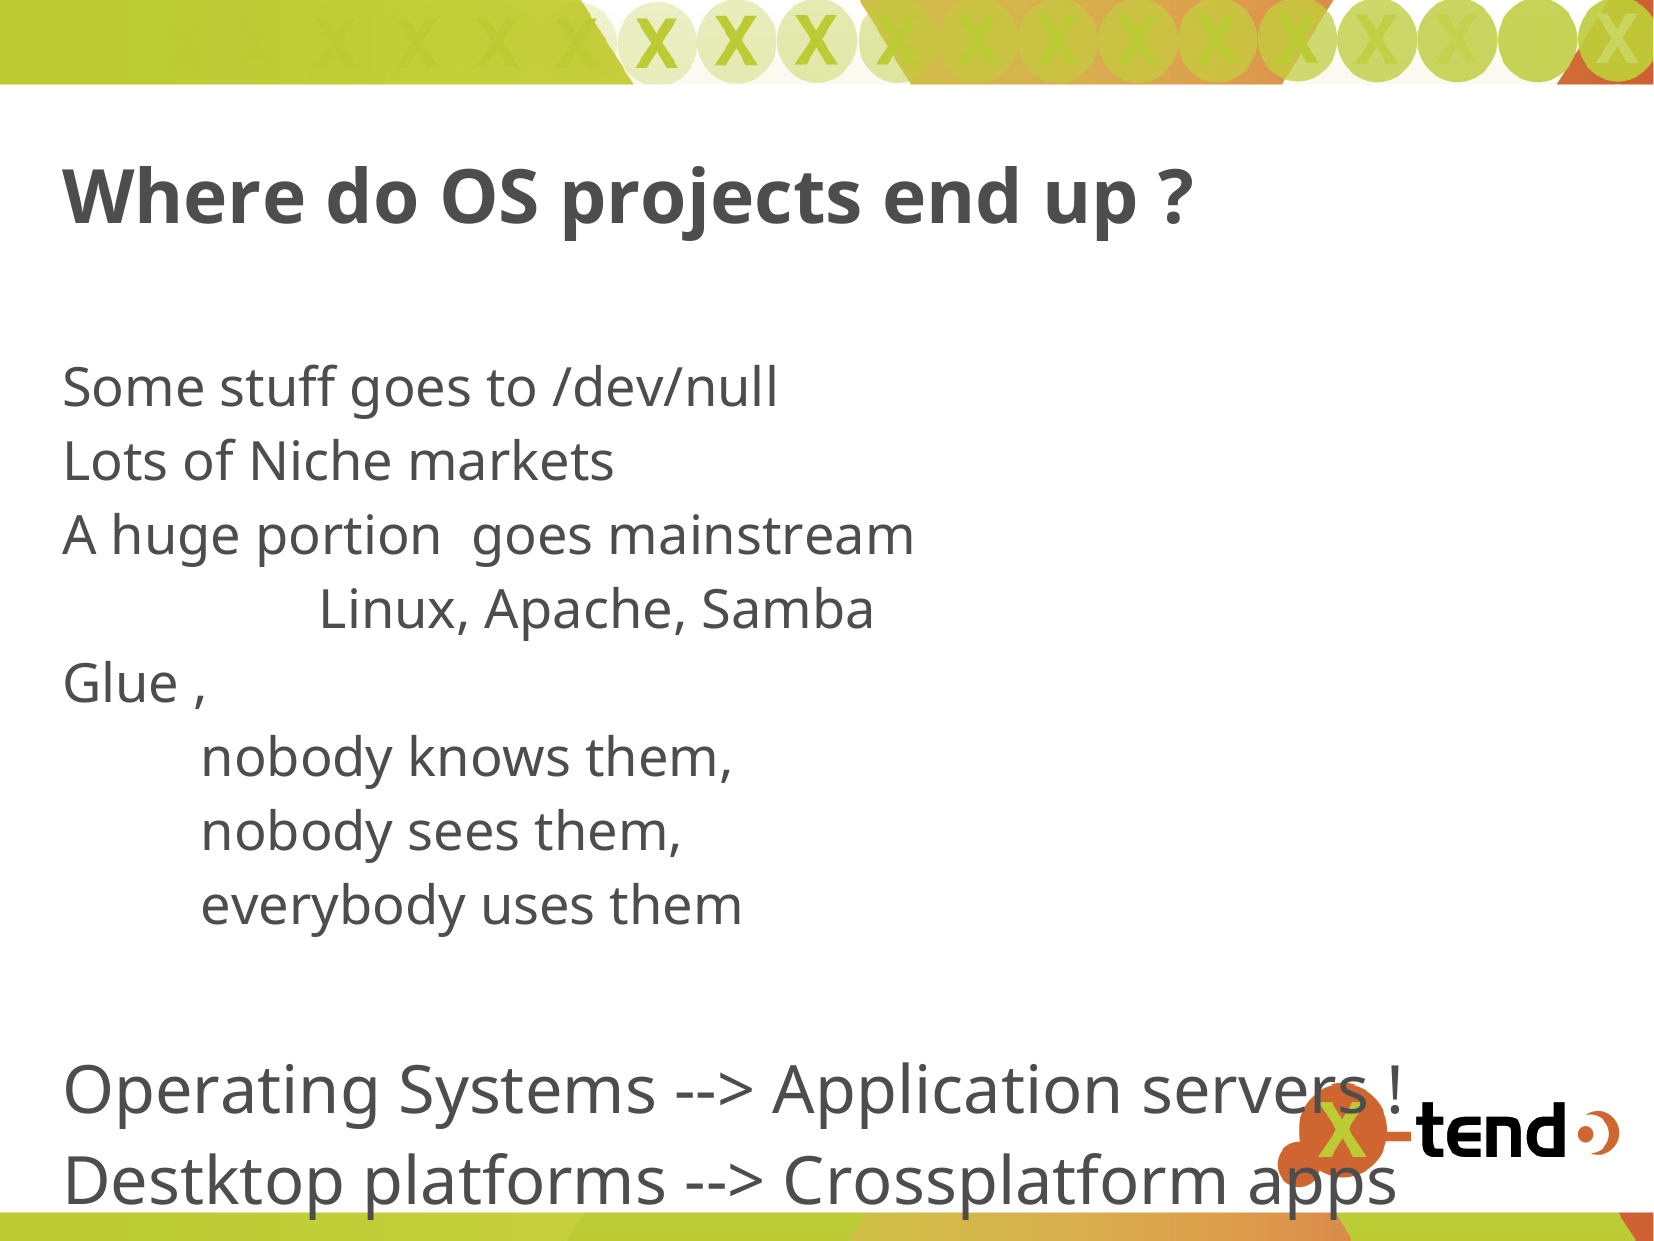

Where do OS projects end up ?
Some stuff goes to /dev/null
Lots of Niche markets
A huge portion goes mainstream
Linux, Apache, Samba
Glue ,
	nobody knows them,
	nobody sees them,
	everybody uses them
Operating Systems --> Application servers !
Destktop platforms --> Crossplatform apps
#